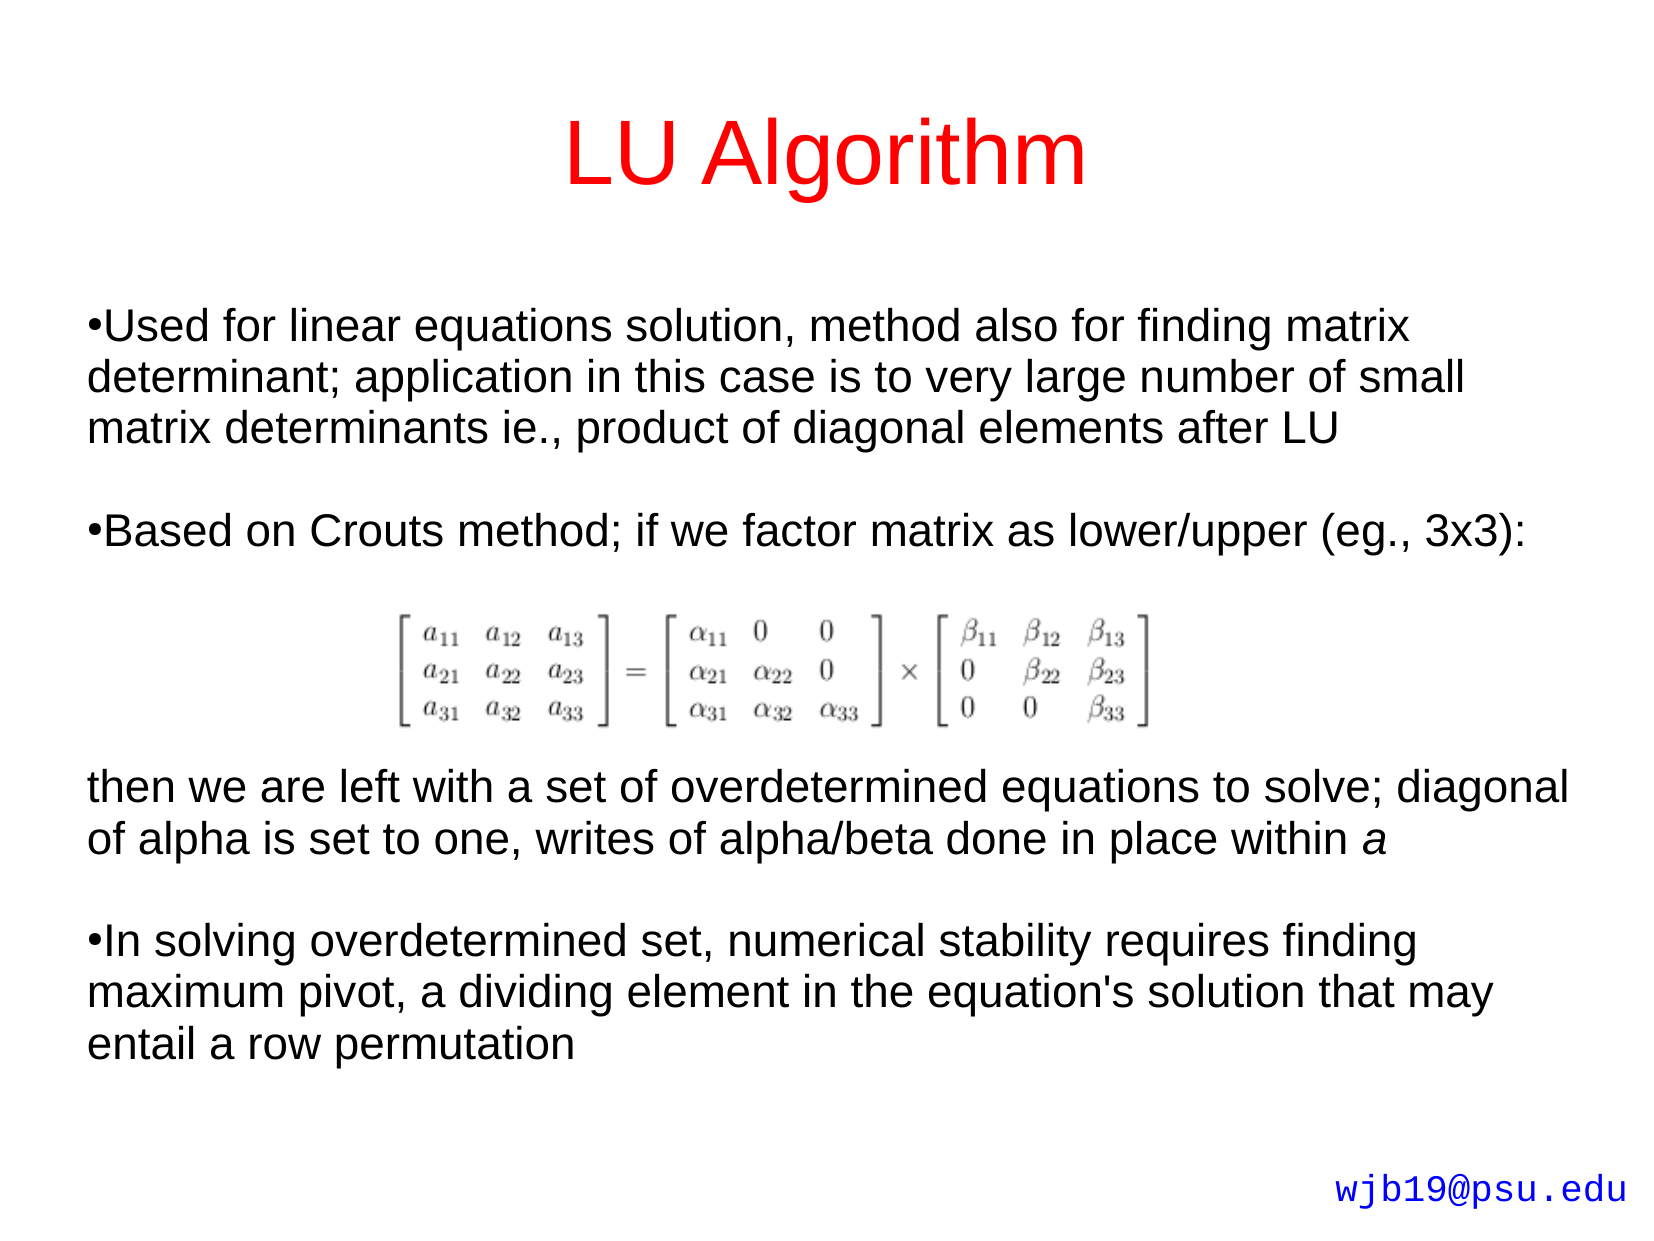

# LU Algorithm
Used for linear equations solution, method also for finding matrix determinant; application in this case is to very large number of small matrix determinants ie., product of diagonal elements after LU
Based on Crouts method; if we factor matrix as lower/upper (eg., 3x3):
then we are left with a set of overdetermined equations to solve; diagonal of alpha is set to one, writes of alpha/beta done in place within a
In solving overdetermined set, numerical stability requires finding maximum pivot, a dividing element in the equation's solution that may entail a row permutation
wjb19@psu.edu